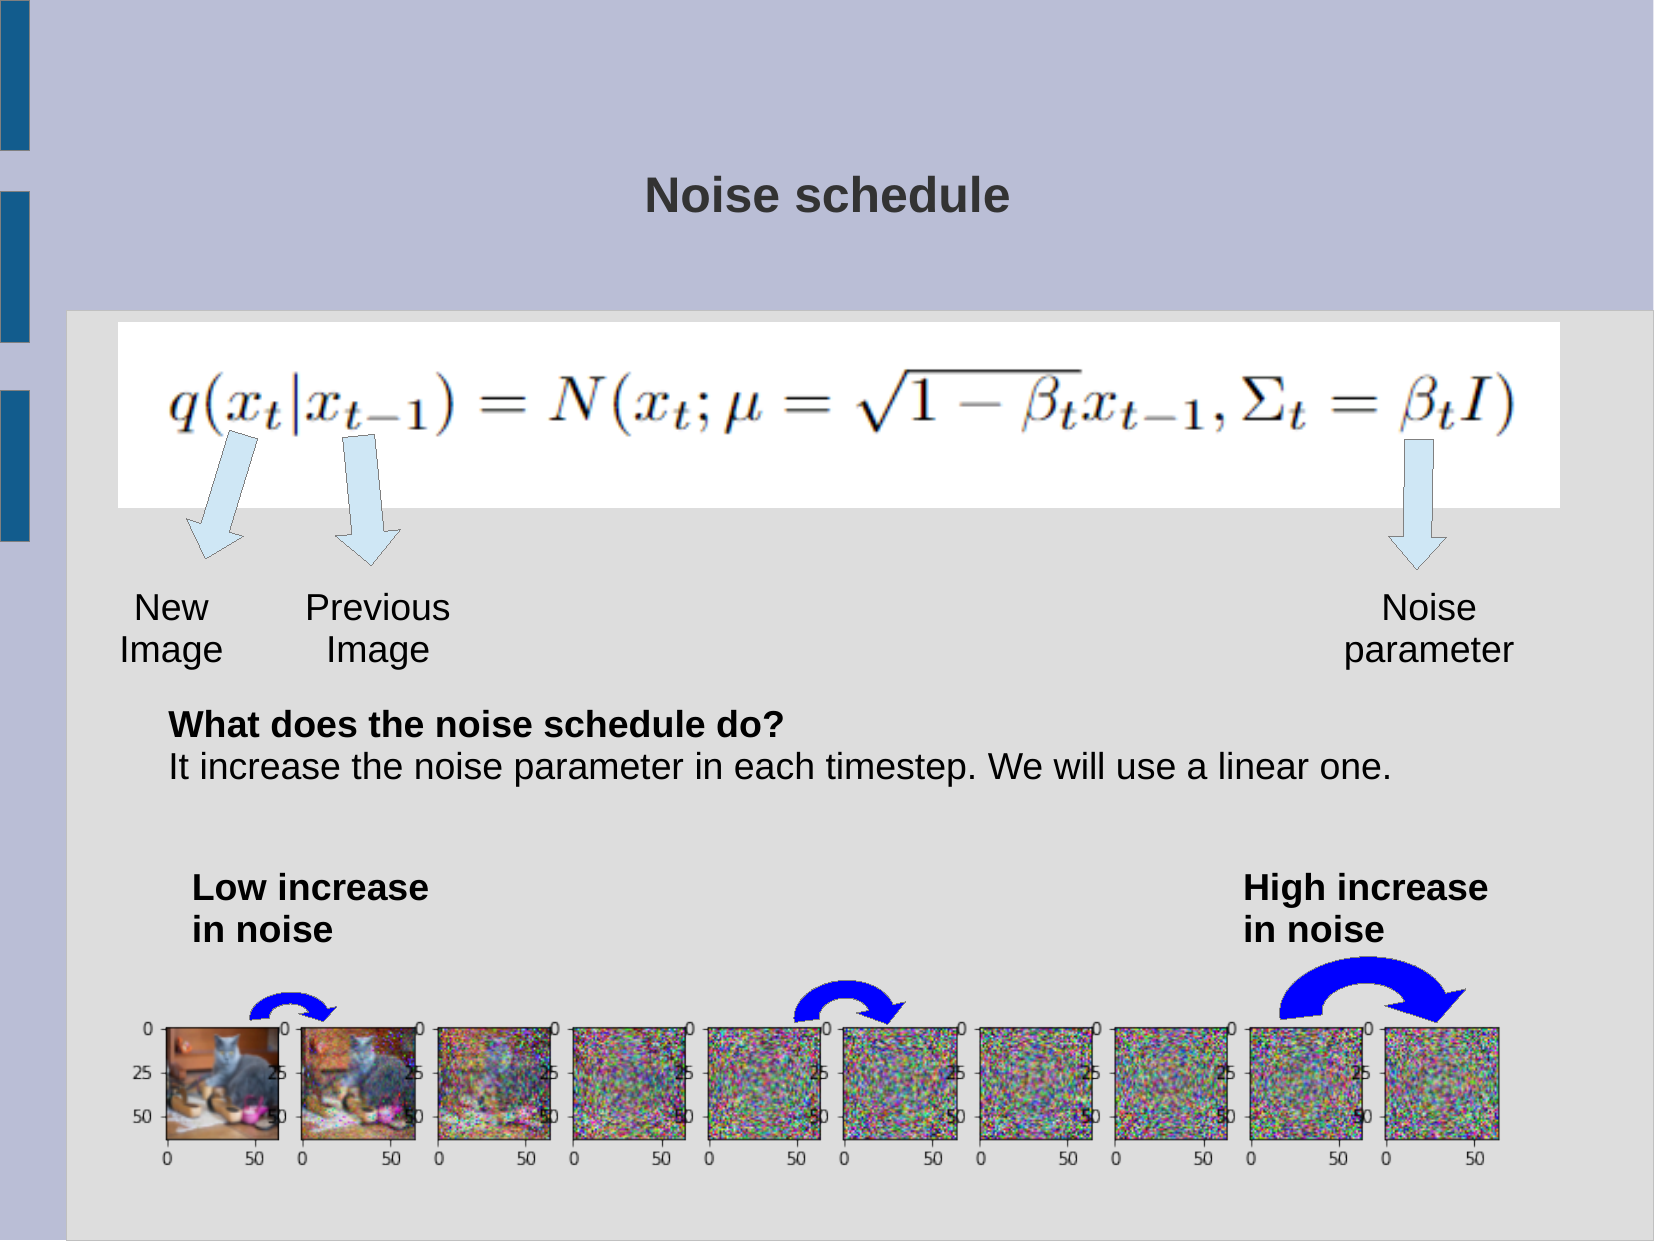

# Noise schedule
Previous Image
New Image
Noise parameter
What does the noise schedule do?
It increase the noise parameter in each timestep. We will use a linear one.
Low increase in noise
High increase in noise